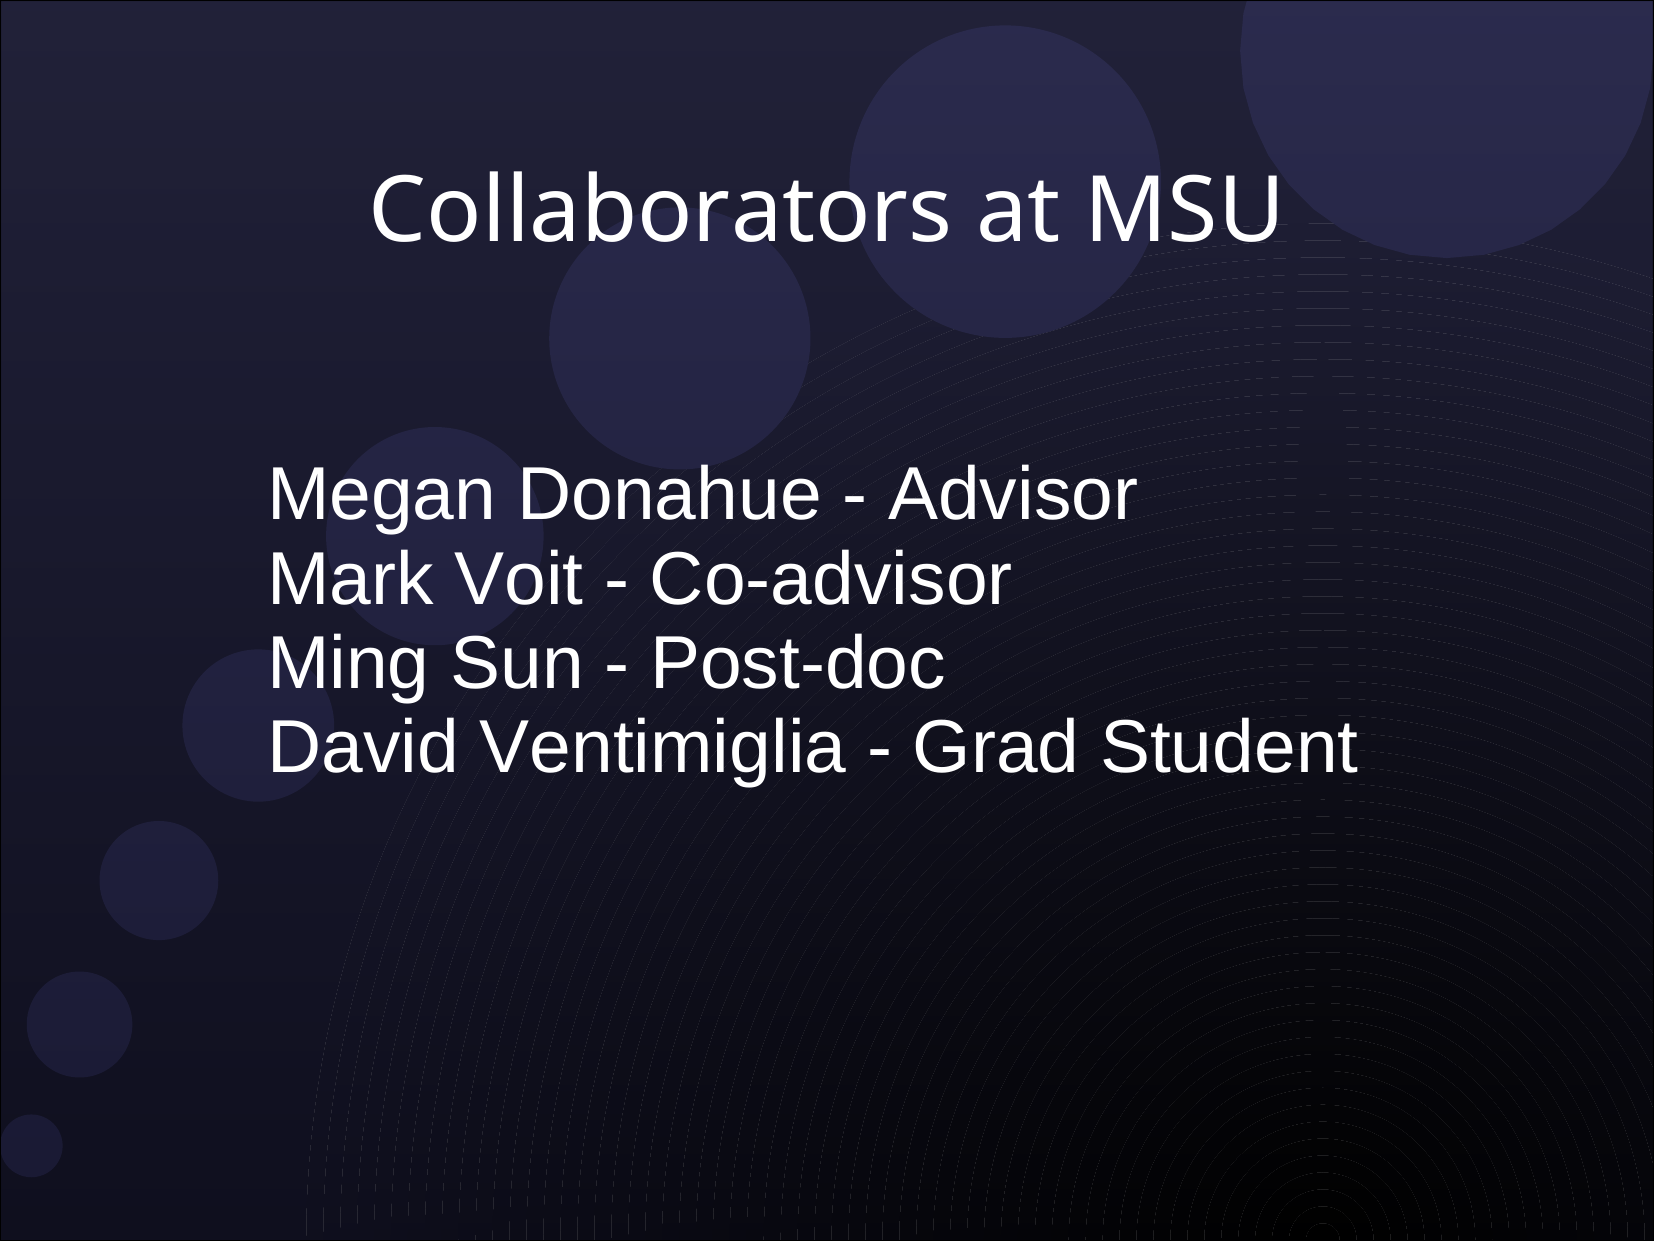

# Collaborators at MSU
 Megan Donahue - Advisor
 Mark Voit - Co-advisor
 Ming Sun - Post-doc
 David Ventimiglia - Grad Student